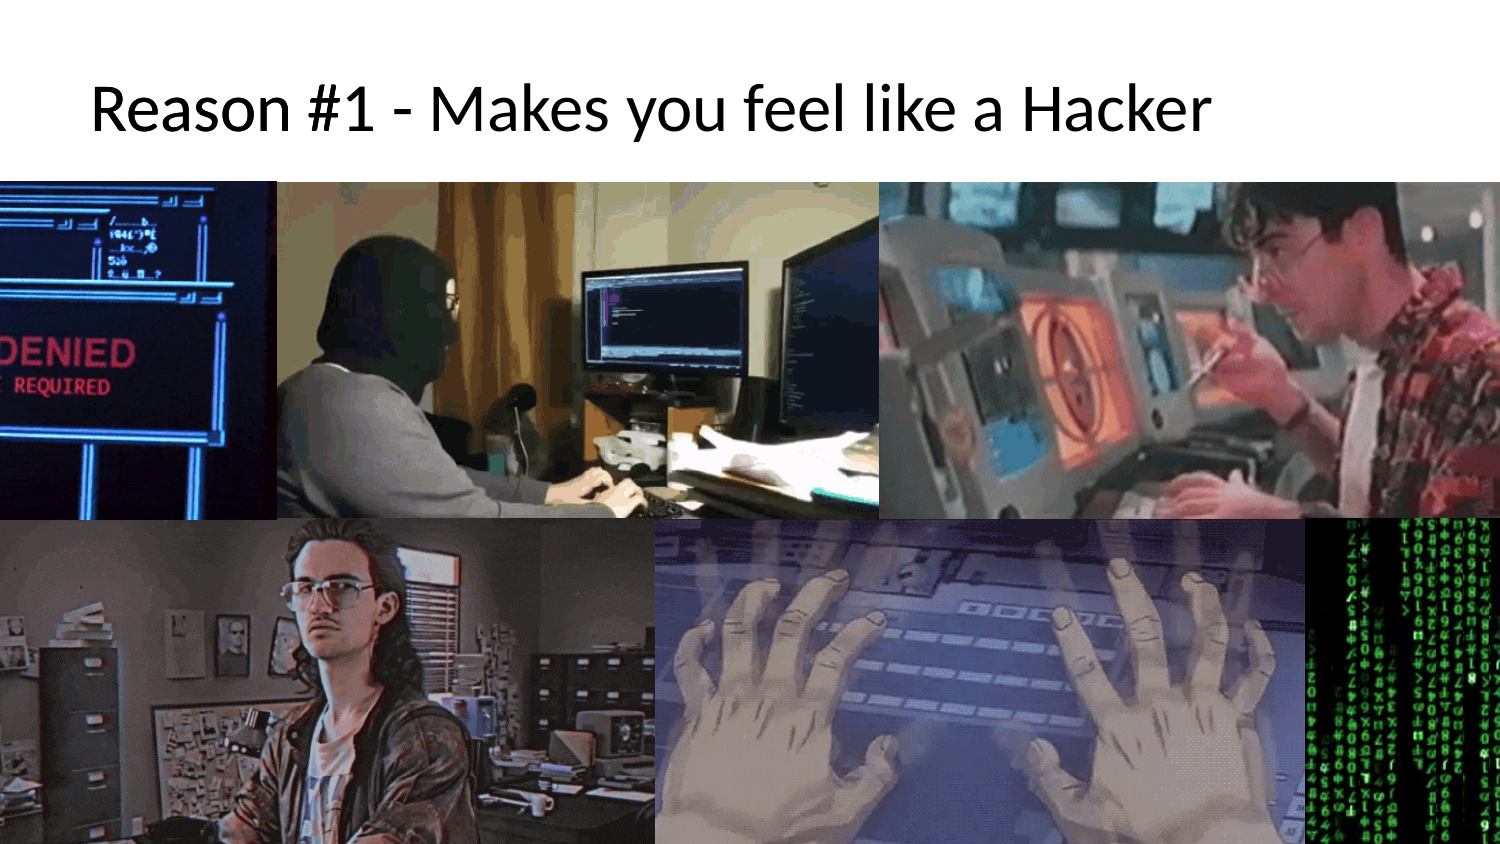

Reason #1 -
Reason #1 - Makes you feel like a Hacker